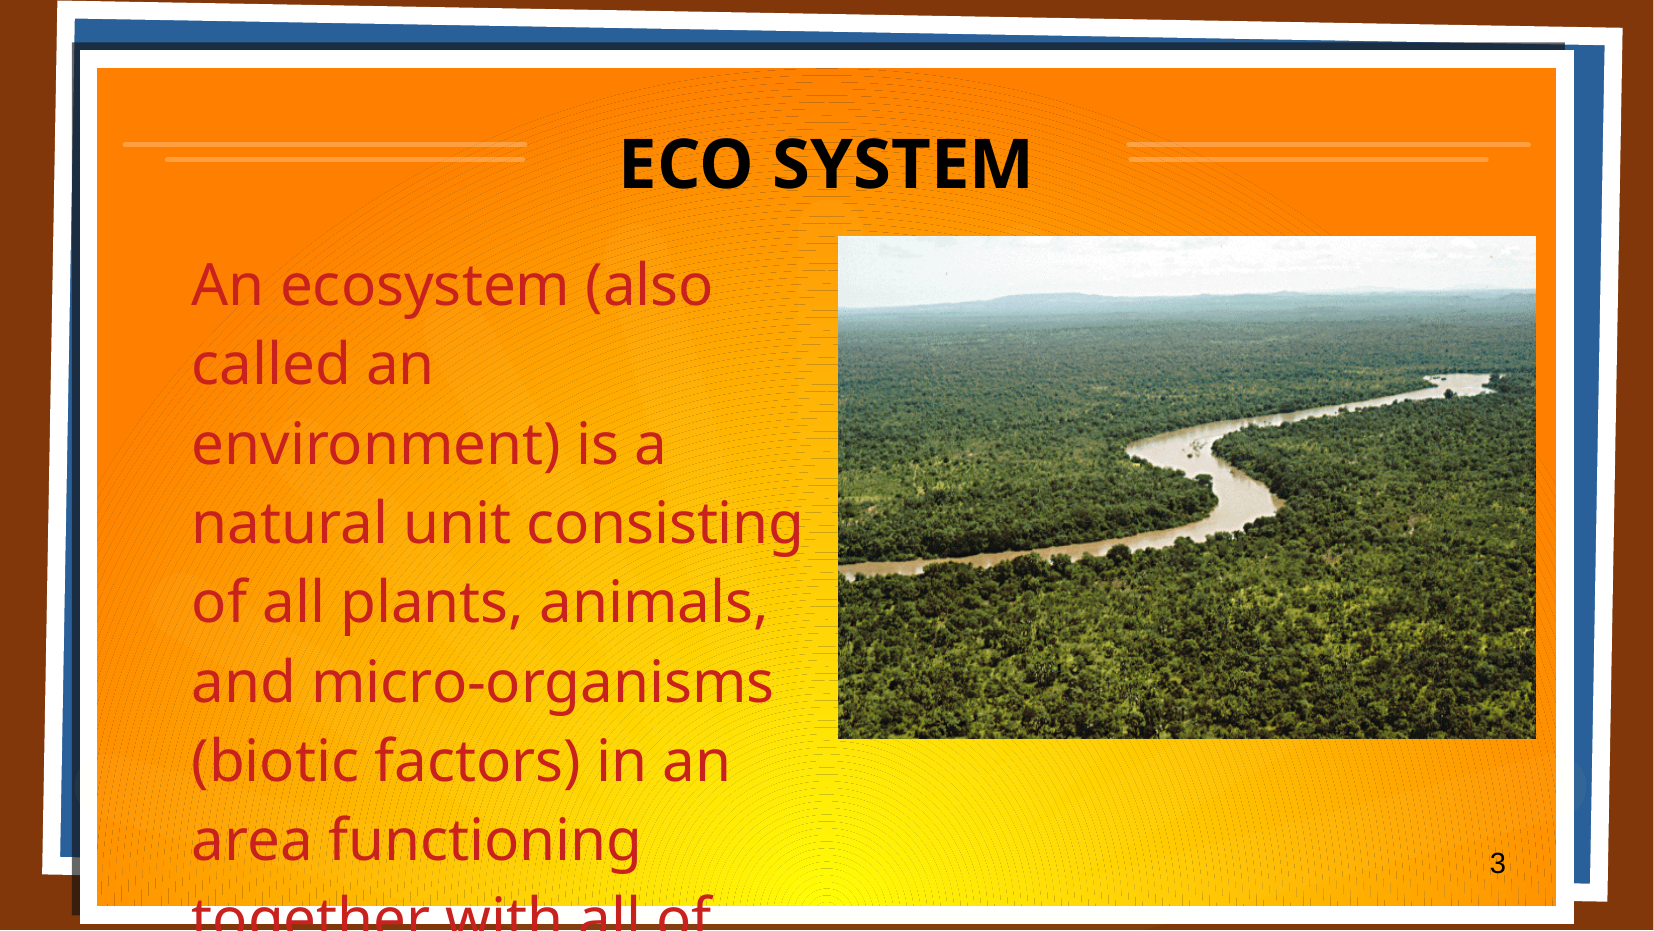

# ECO SYSTEM
An ecosystem (also called an environment) is a natural unit consisting of all plants, animals, and micro-organisms (biotic factors) in an area functioning together with all of the non-living physical (abiotic) factors of the environment.[34]
3